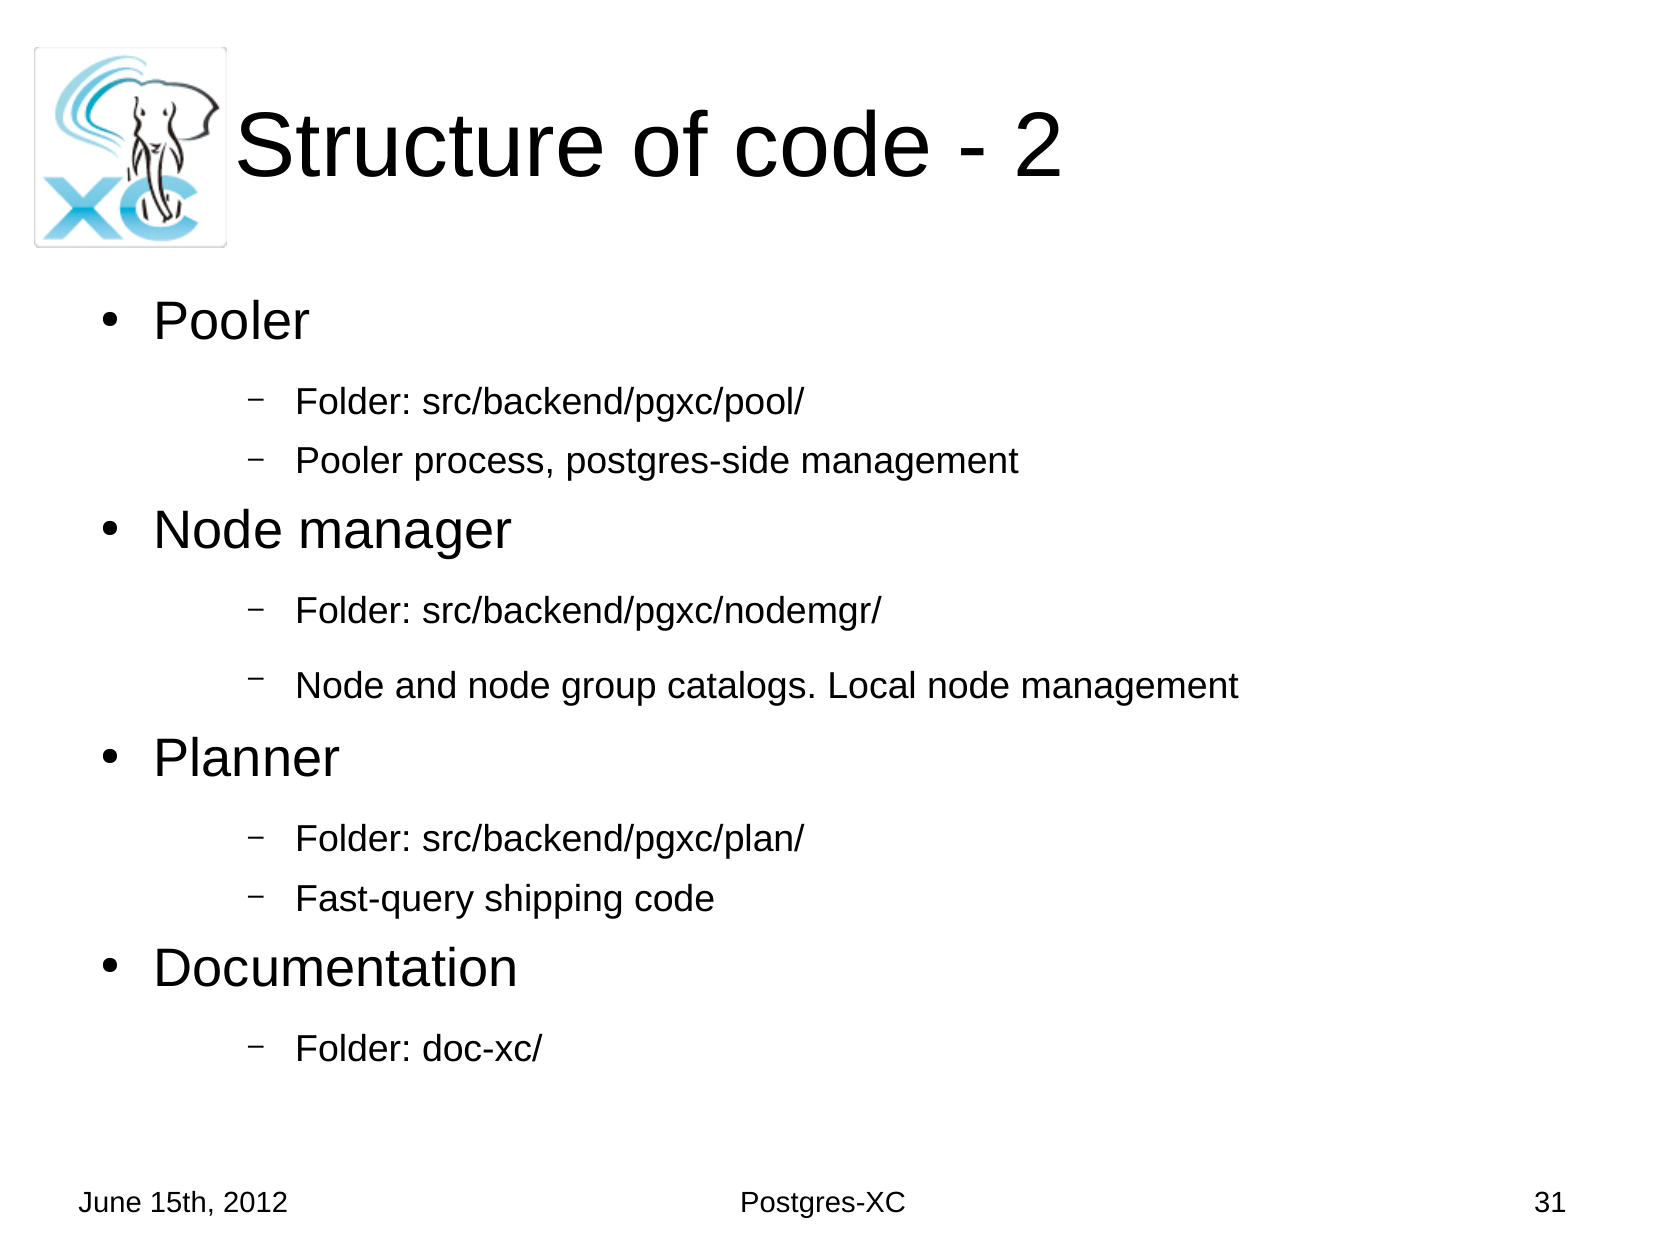

# Structure of code - 2
Pooler
Folder: src/backend/pgxc/pool/
Pooler process, postgres-side management
Node manager
Folder: src/backend/pgxc/nodemgr/
Node and node group catalogs. Local node management
Planner
Folder: src/backend/pgxc/plan/
Fast-query shipping code
Documentation
Folder: doc-xc/
31